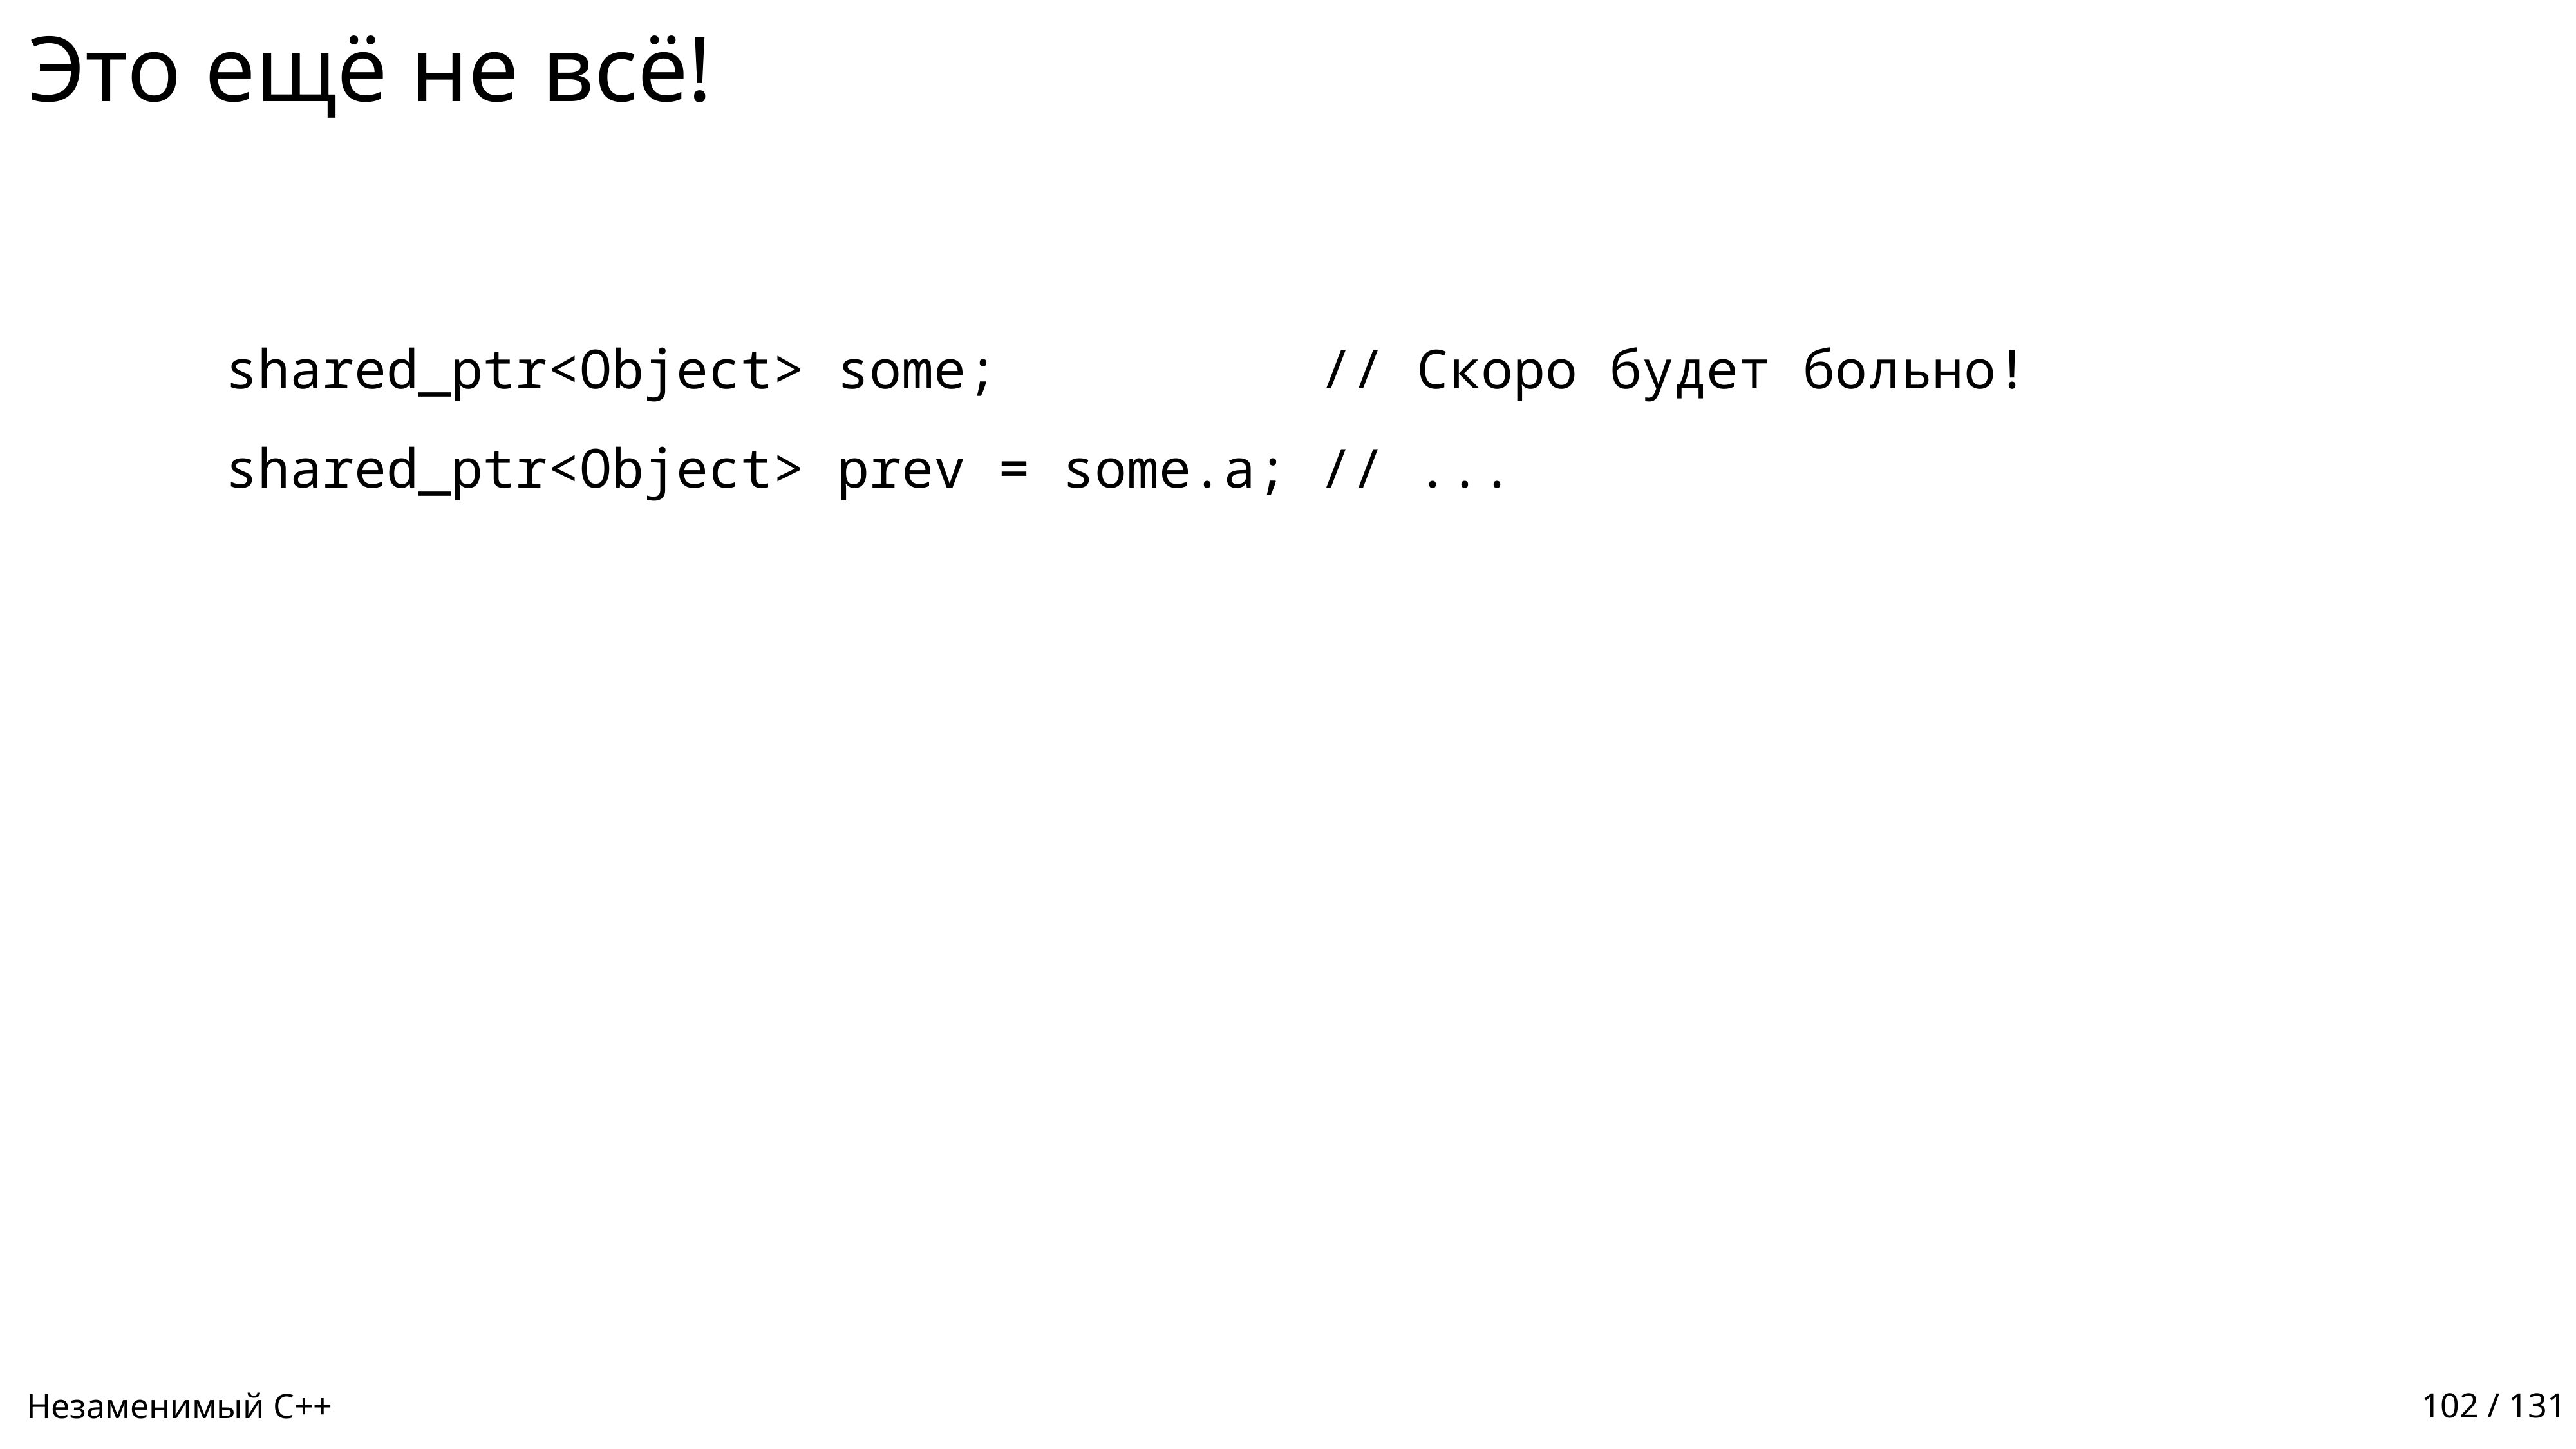

# Это ещё не всё!
 shared_ptr<Object> some; // Скоро будет больно!
 shared_ptr<Object> prev = some.a; // ...
Незаменимый C++